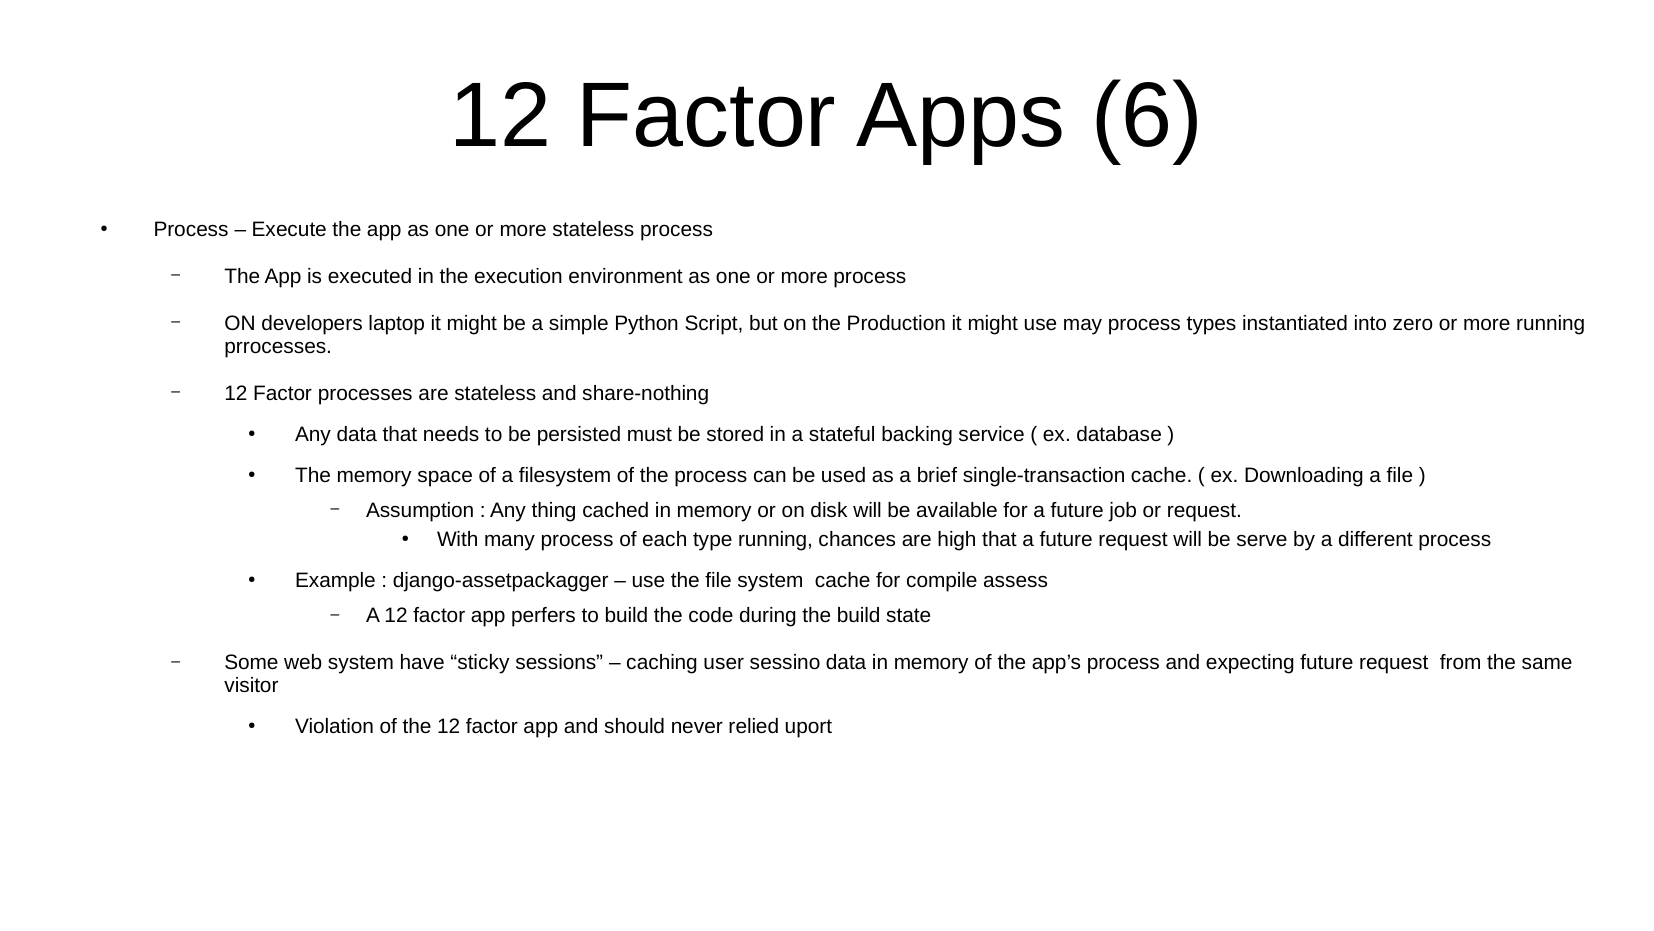

# 12 Factor Apps (6)
Process – Execute the app as one or more stateless process
The App is executed in the execution environment as one or more process
ON developers laptop it might be a simple Python Script, but on the Production it might use may process types instantiated into zero or more running prrocesses.
12 Factor processes are stateless and share-nothing
Any data that needs to be persisted must be stored in a stateful backing service ( ex. database )
The memory space of a filesystem of the process can be used as a brief single-transaction cache. ( ex. Downloading a file )
Assumption : Any thing cached in memory or on disk will be available for a future job or request.
With many process of each type running, chances are high that a future request will be serve by a different process
Example : django-assetpackagger – use the file system cache for compile assess
A 12 factor app perfers to build the code during the build state
Some web system have “sticky sessions” – caching user sessino data in memory of the app’s process and expecting future request from the same visitor
Violation of the 12 factor app and should never relied uport